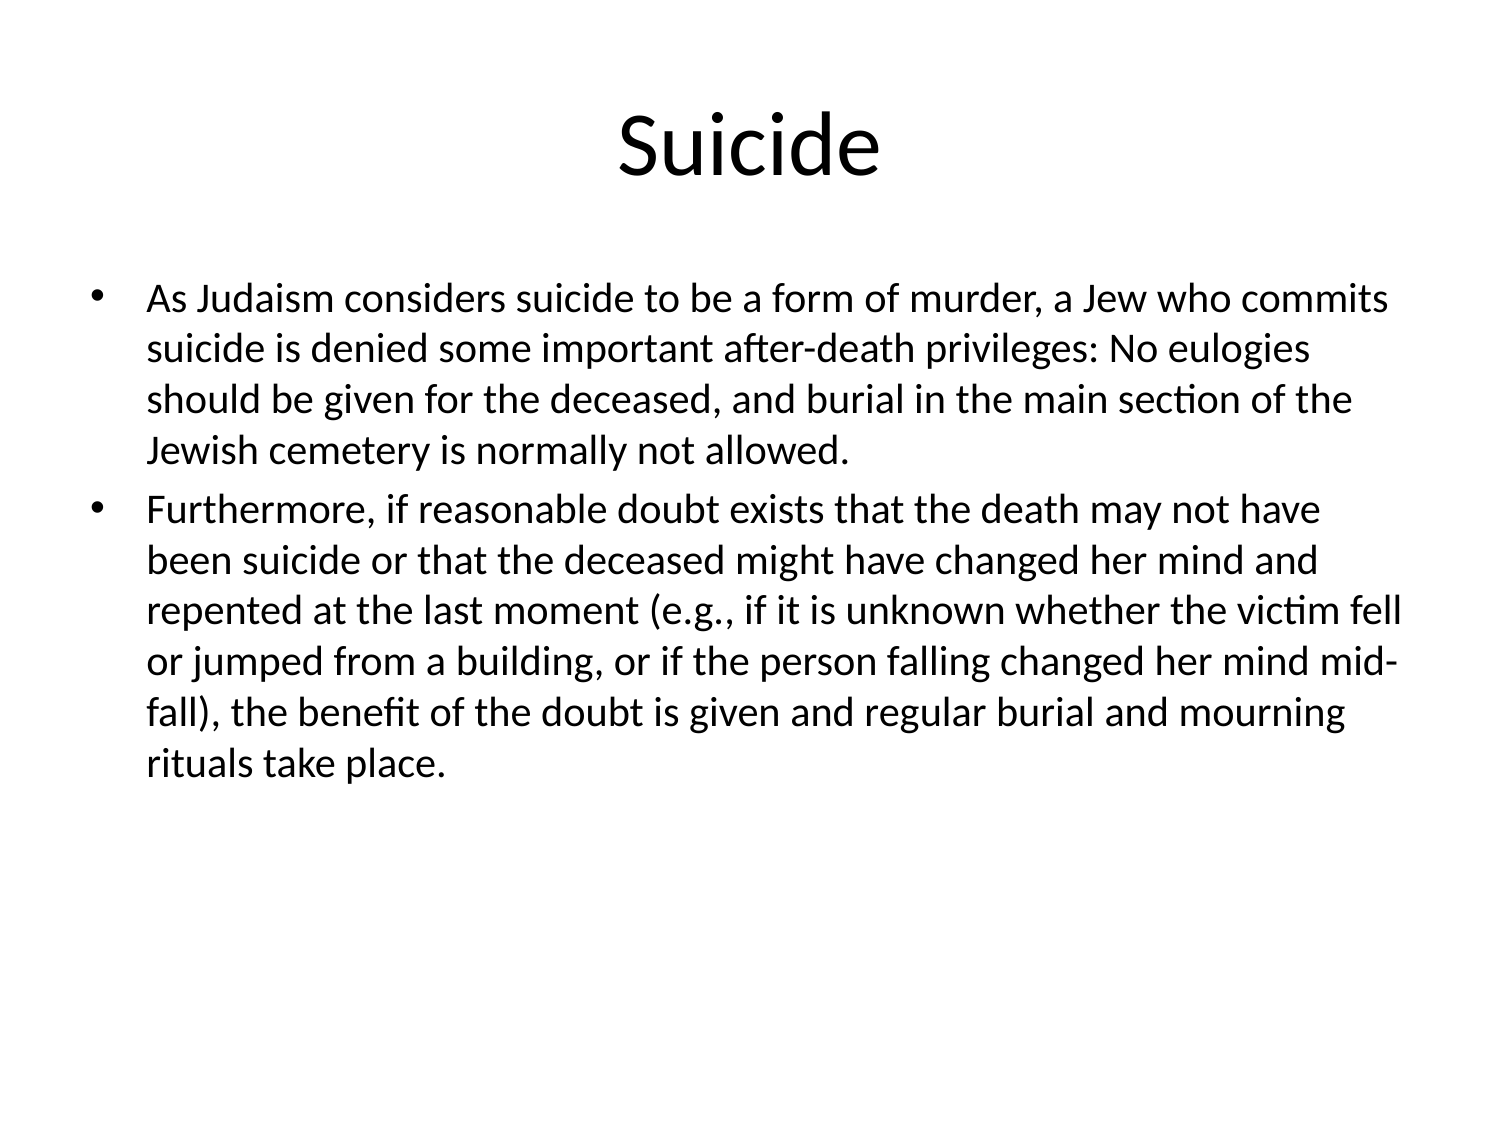

# Suicide
As Judaism considers suicide to be a form of murder, a Jew who commits suicide is denied some important after-death privileges: No eulogies should be given for the deceased, and burial in the main section of the Jewish cemetery is normally not allowed.
Furthermore, if reasonable doubt exists that the death may not have been suicide or that the deceased might have changed her mind and repented at the last moment (e.g., if it is unknown whether the victim fell or jumped from a building, or if the person falling changed her mind mid-fall), the benefit of the doubt is given and regular burial and mourning rituals take place.